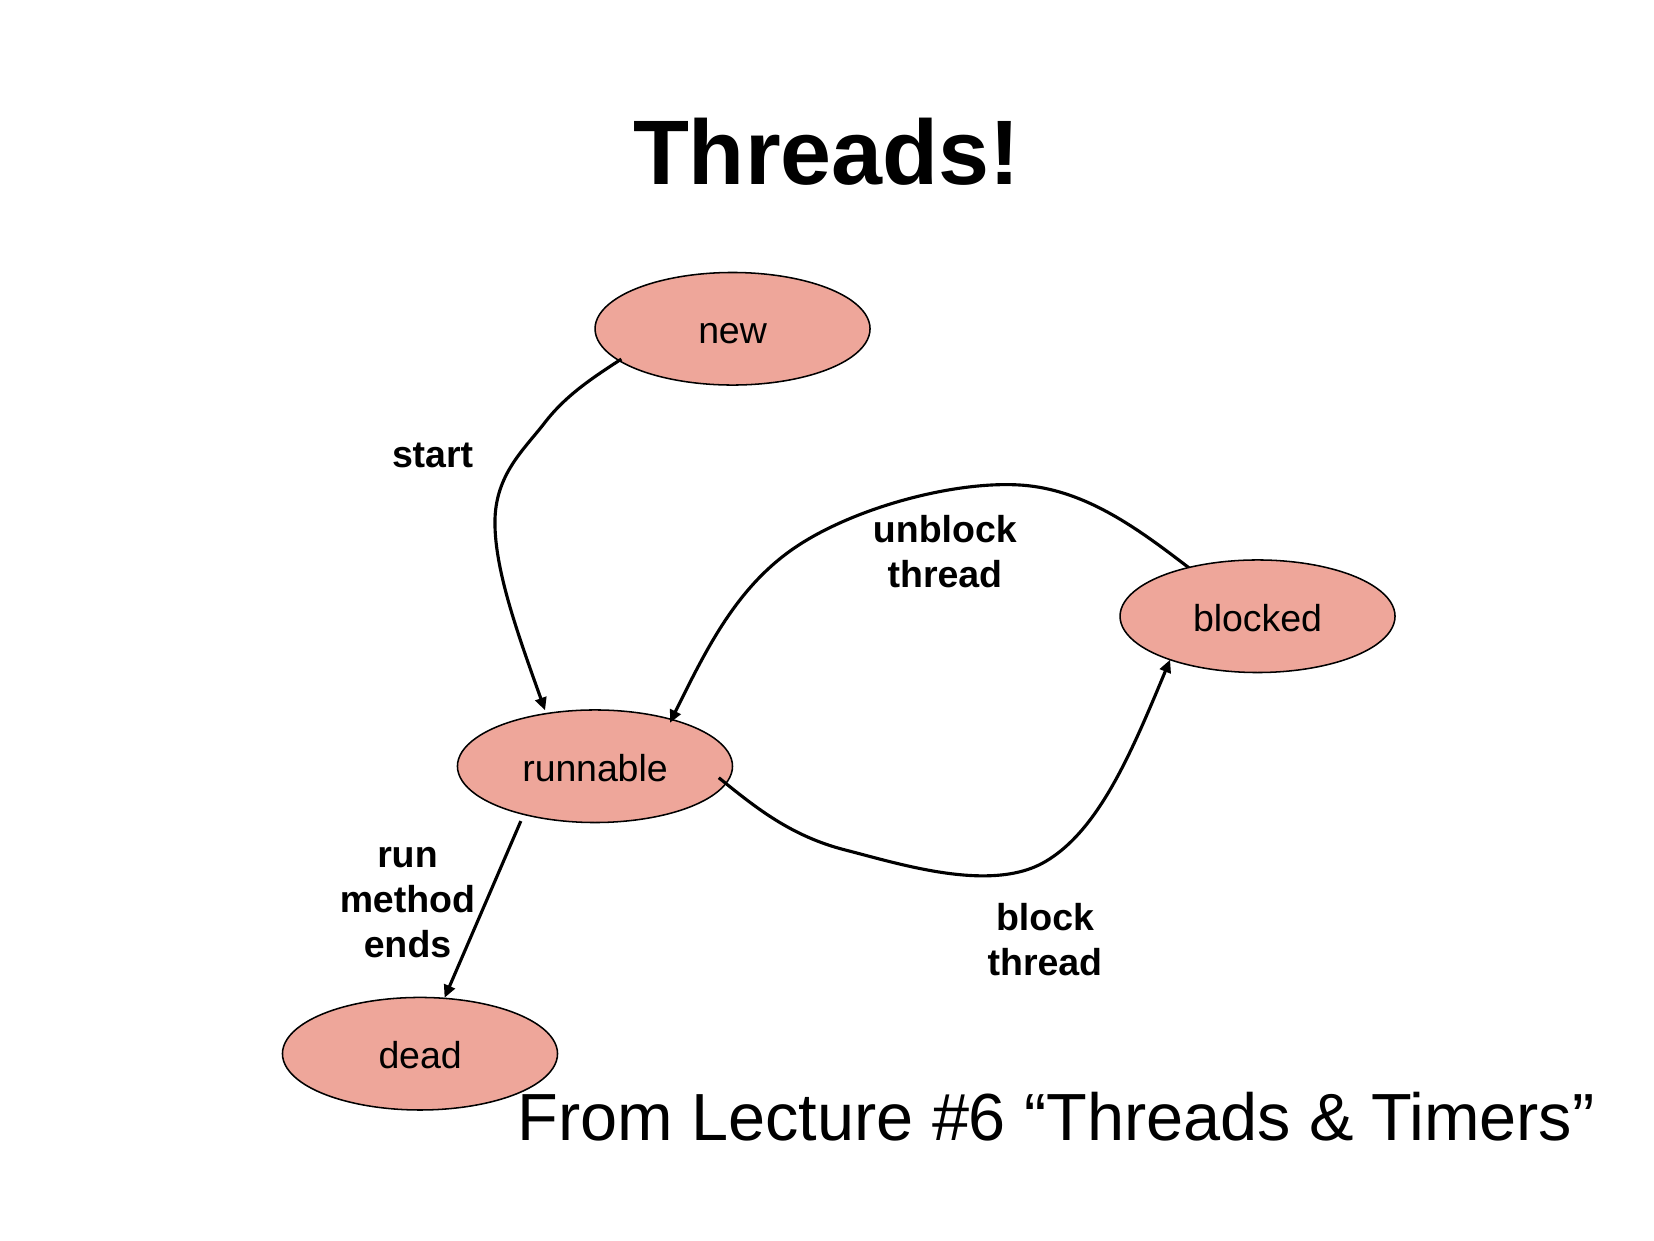

# Threads!
new
start
unblock thread
blocked
runnable
run method ends
block thread
dead
From Lecture #6 “Threads & Timers”